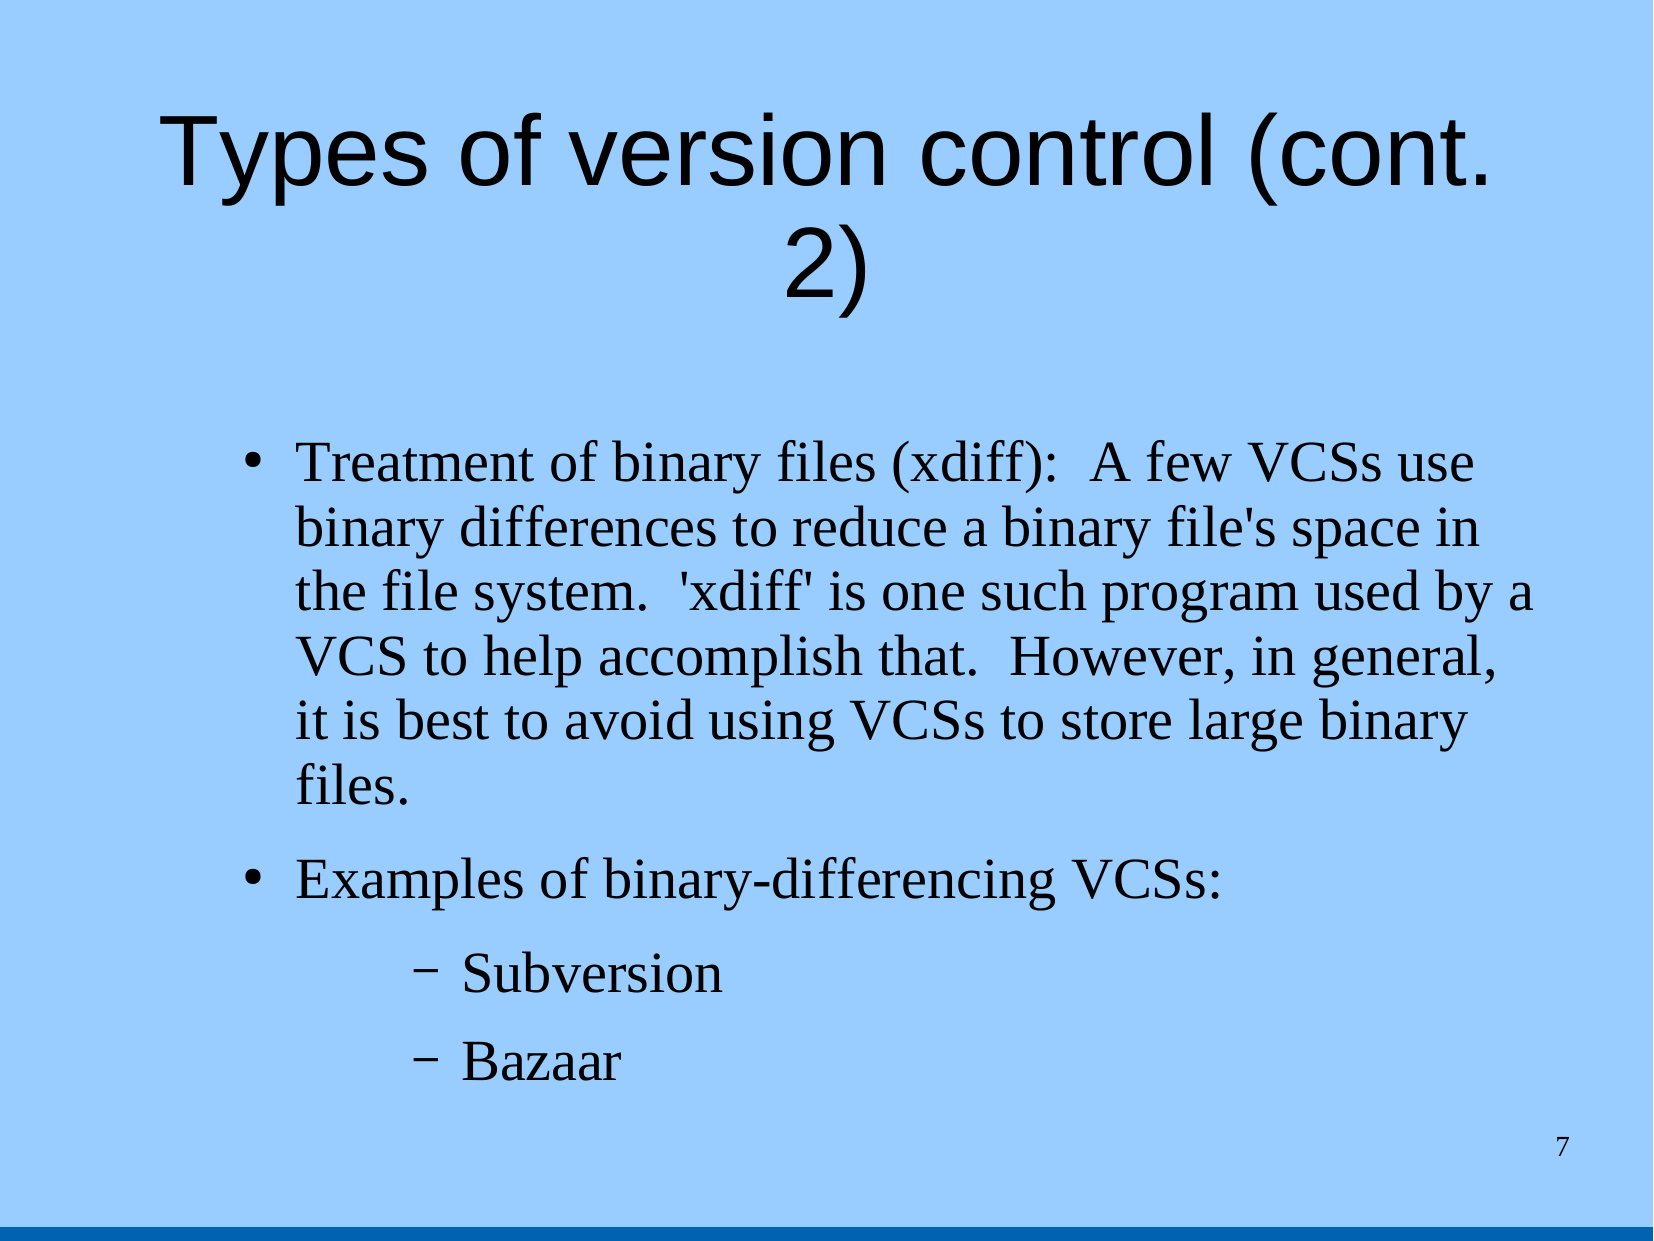

# Types of version control (cont. 2)
Treatment of binary files (xdiff): A few VCSs use binary differences to reduce a binary file's space in the file system. 'xdiff' is one such program used by a VCS to help accomplish that. However, in general, it is best to avoid using VCSs to store large binary files.
Examples of binary-differencing VCSs:
Subversion
Bazaar
7